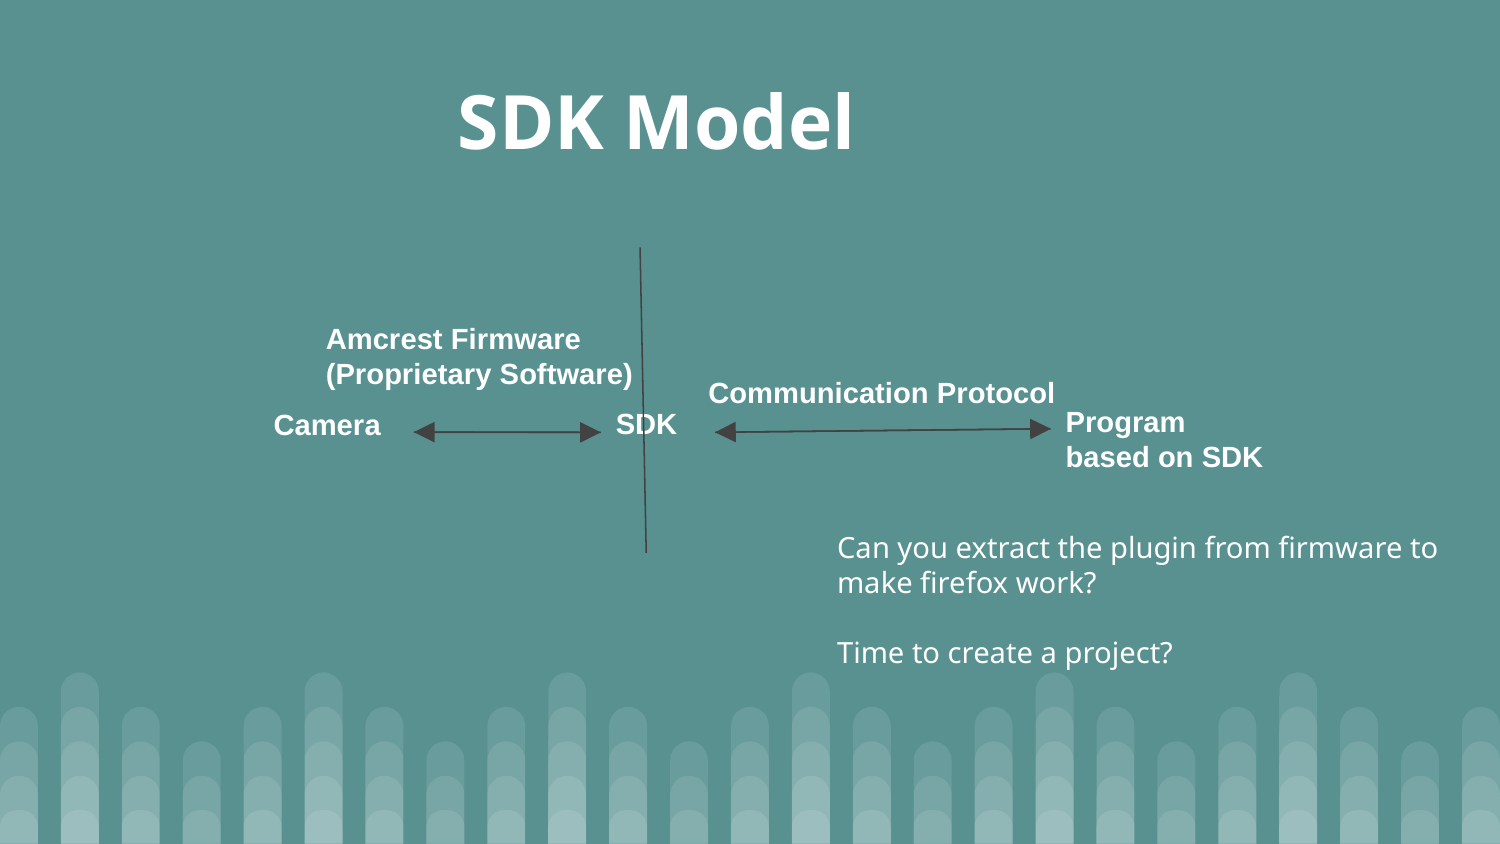

# SDK Model
Amcrest Firmware
(Proprietary Software)
Communication Protocol
Program
based on SDK
SDK
Camera
Can you extract the plugin from firmware to make firefox work?
Time to create a project?